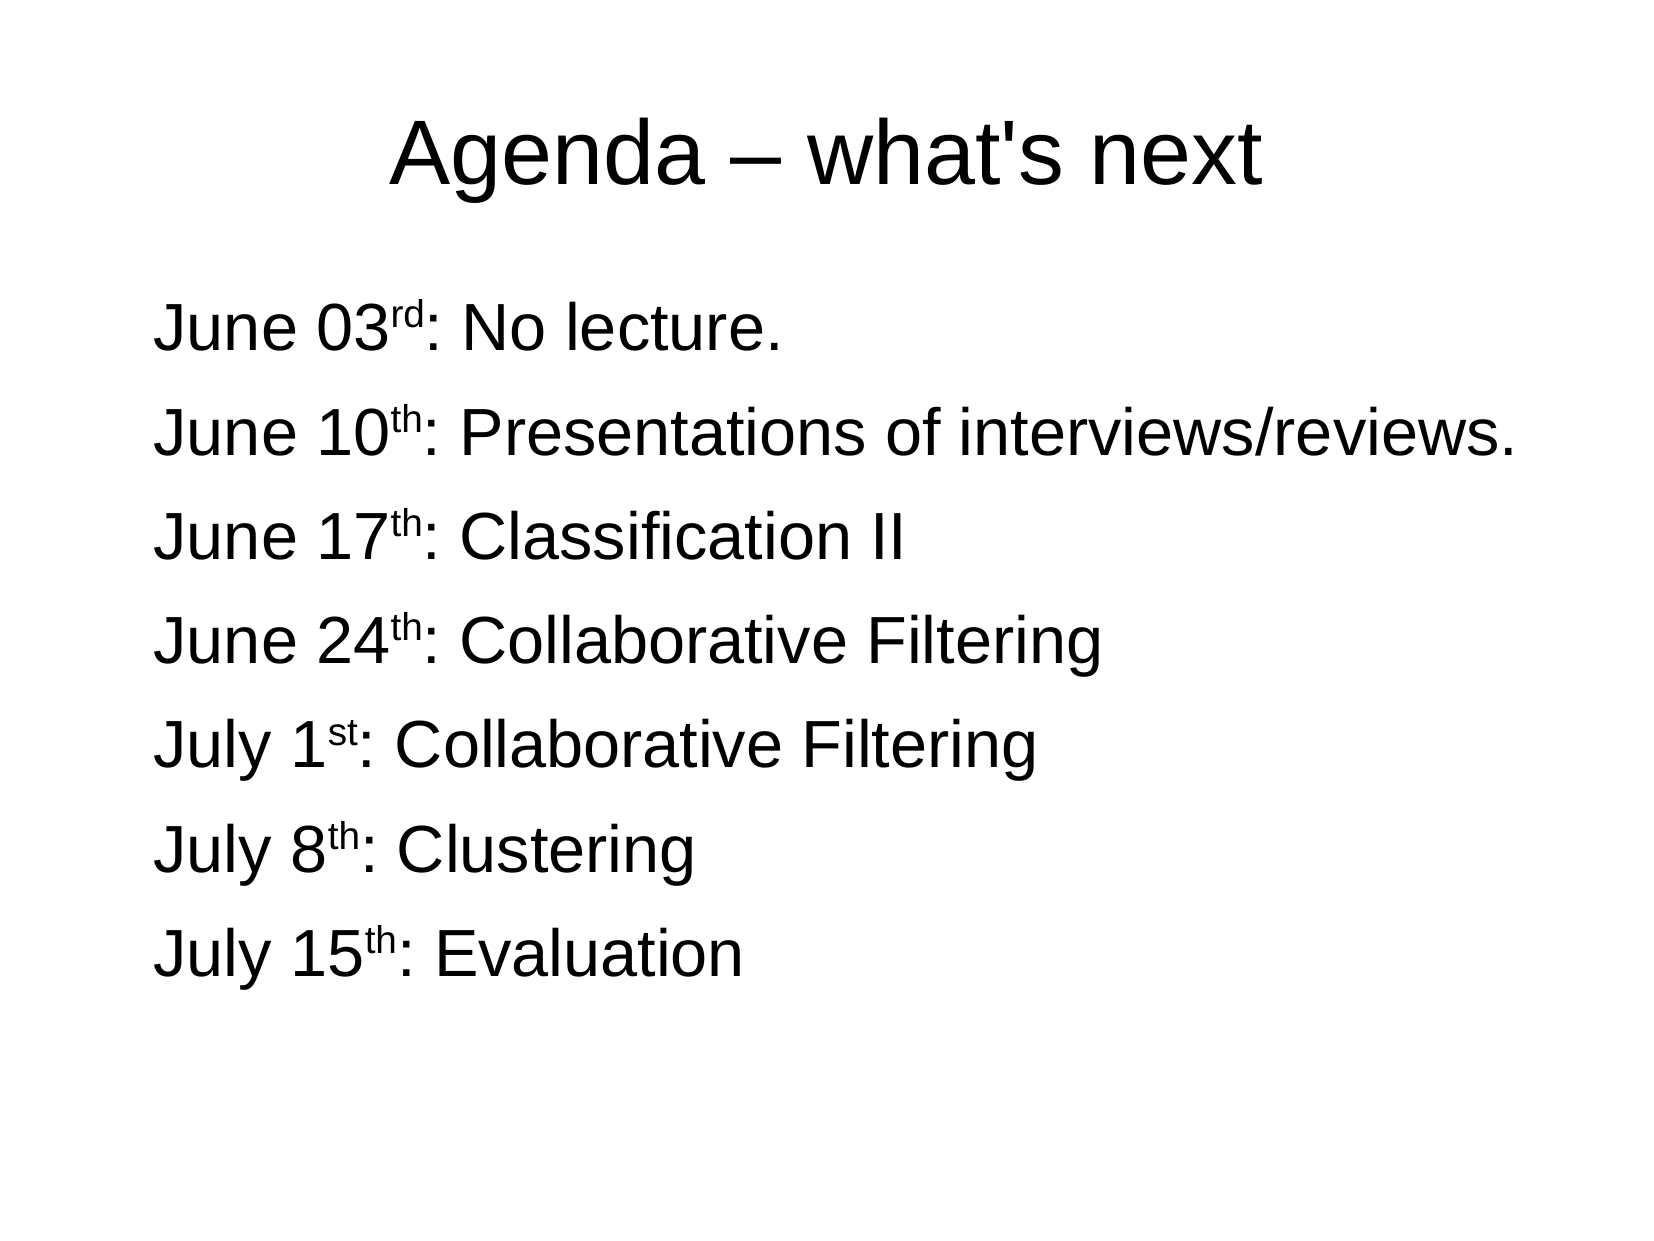

# Agenda – what's next
June 03rd: No lecture.
June 10th: Presentations of interviews/reviews.
June 17th: Classification II
June 24th: Collaborative Filtering
July 1st: Collaborative Filtering
July 8th: Clustering
July 15th: Evaluation